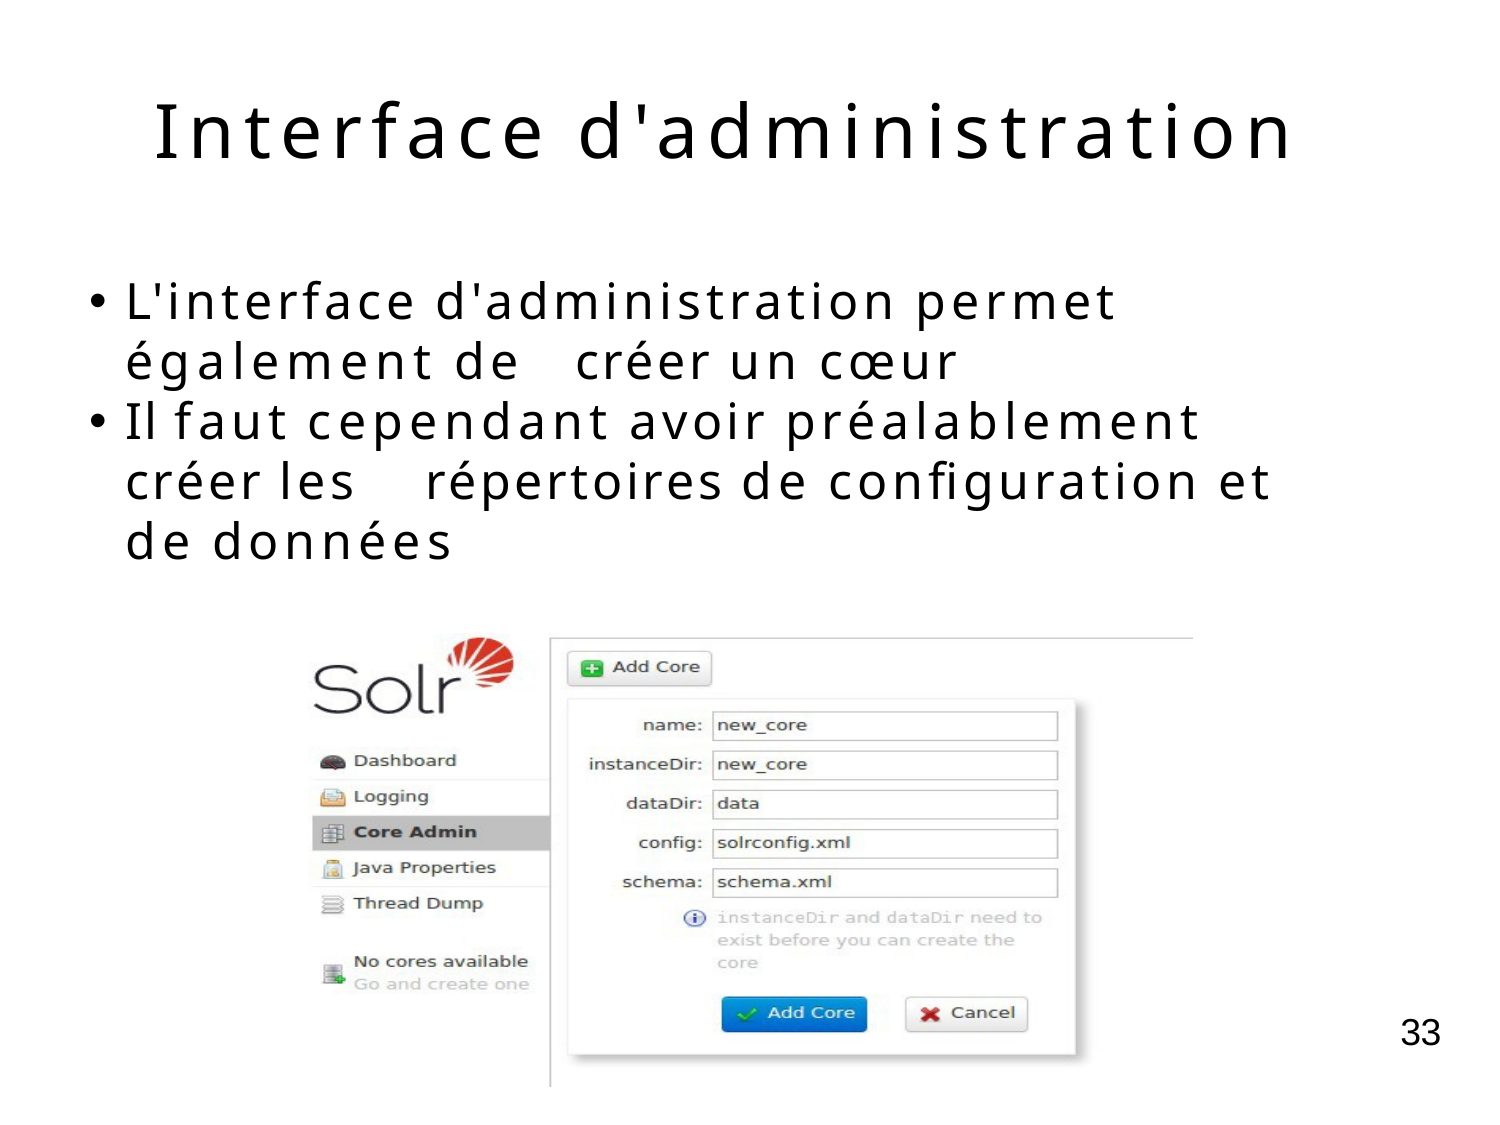

# Interface d'administration
L'interface d'administration permet également de 	créer un cœur
Il faut cependant avoir préalablement créer les 	répertoires de configuration et de données
33